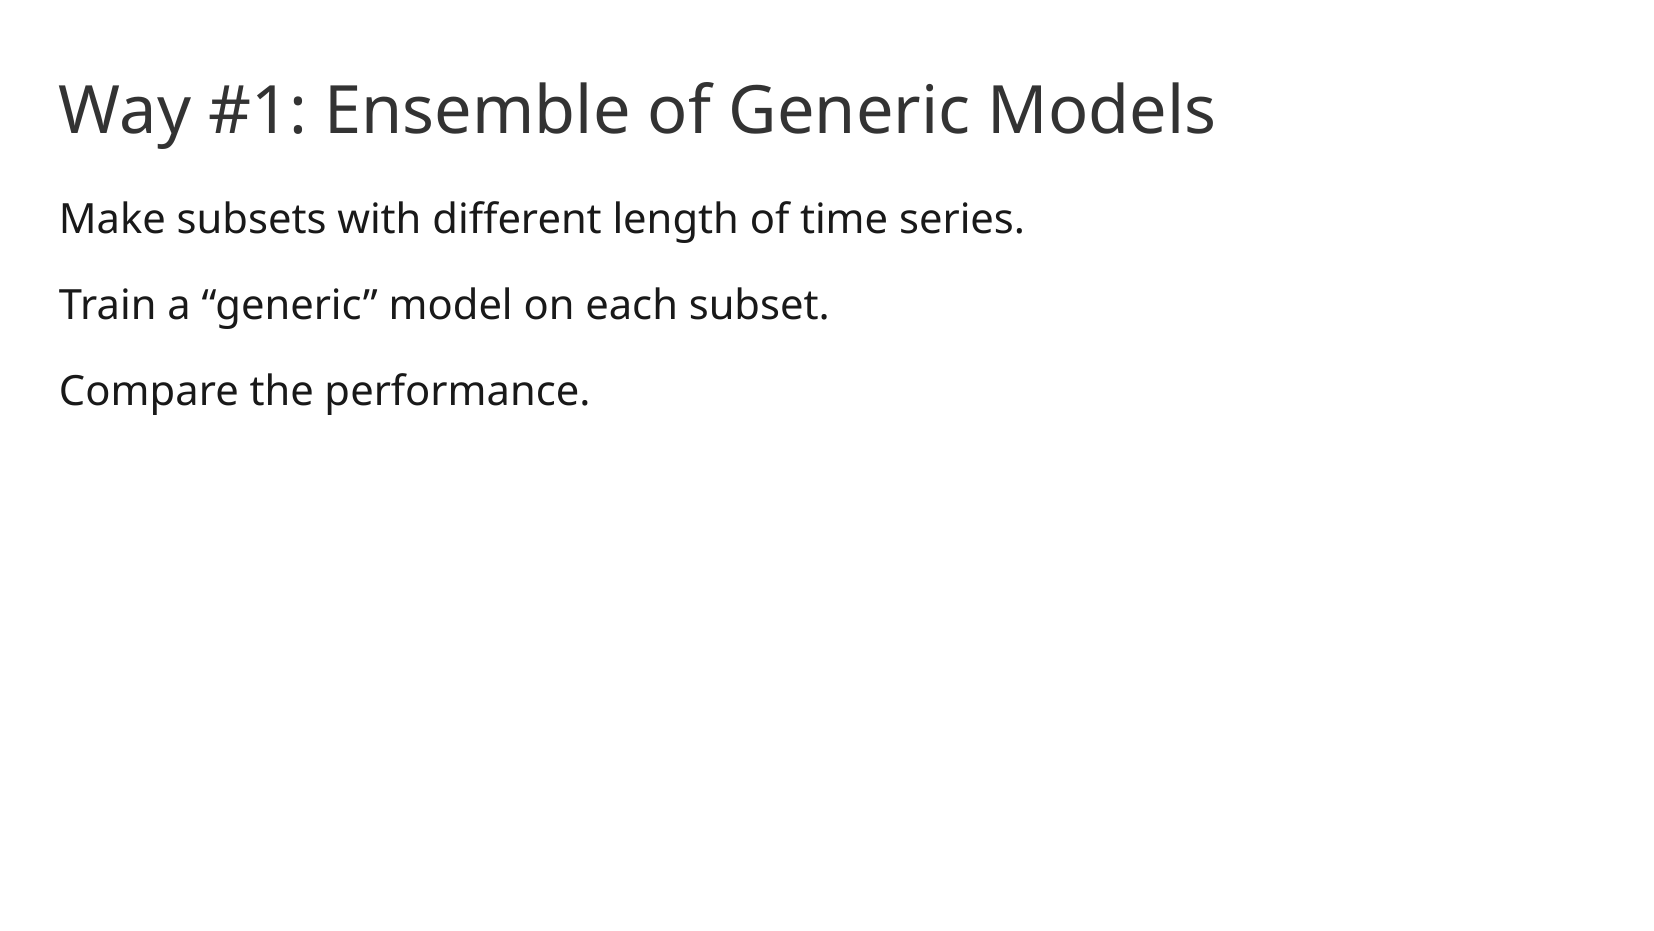

# Way #1: Ensemble of Generic Models
Make subsets with different length of time series.
Train a “generic” model on each subset.
Compare the performance.